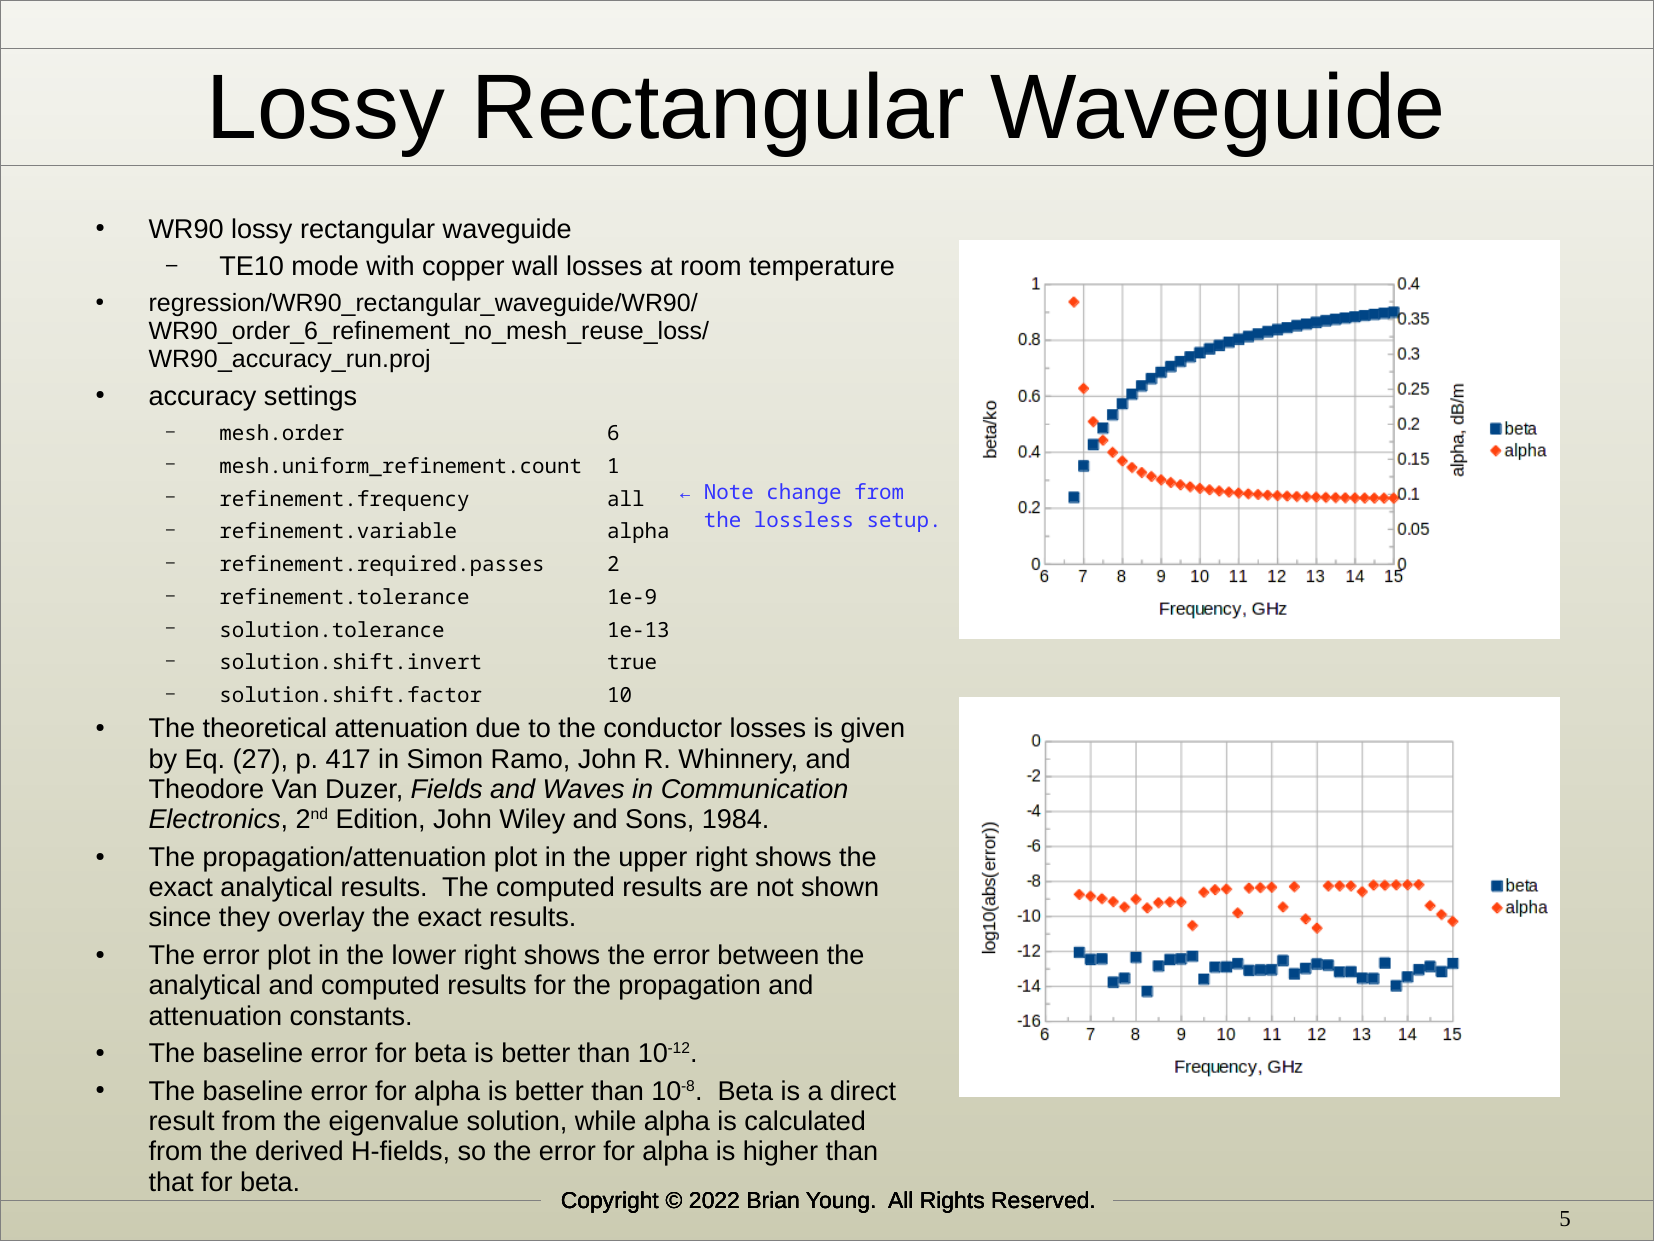

# Lossy Rectangular Waveguide
WR90 lossy rectangular waveguide
TE10 mode with copper wall losses at room temperature
regression/WR90_rectangular_waveguide/WR90/WR90_order_6_refinement_no_mesh_reuse_loss/WR90_accuracy_run.proj
accuracy settings
mesh.order 6
mesh.uniform_refinement.count 1
refinement.frequency all
refinement.variable alpha
refinement.required.passes 2
refinement.tolerance 1e-9
solution.tolerance 1e-13
solution.shift.invert true
solution.shift.factor 10
The theoretical attenuation due to the conductor losses is given by Eq. (27), p. 417 in Simon Ramo, John R. Whinnery, and Theodore Van Duzer, Fields and Waves in Communication Electronics, 2nd Edition, John Wiley and Sons, 1984.
The propagation/attenuation plot in the upper right shows the exact analytical results. The computed results are not shown since they overlay the exact results.
The error plot in the lower right shows the error between the analytical and computed results for the propagation and attenuation constants.
The baseline error for beta is better than 10-12.
The baseline error for alpha is better than 10-8. Beta is a direct result from the eigenvalue solution, while alpha is calculated from the derived H-fields, so the error for alpha is higher than that for beta.
← Note change from
 the lossless setup.
5